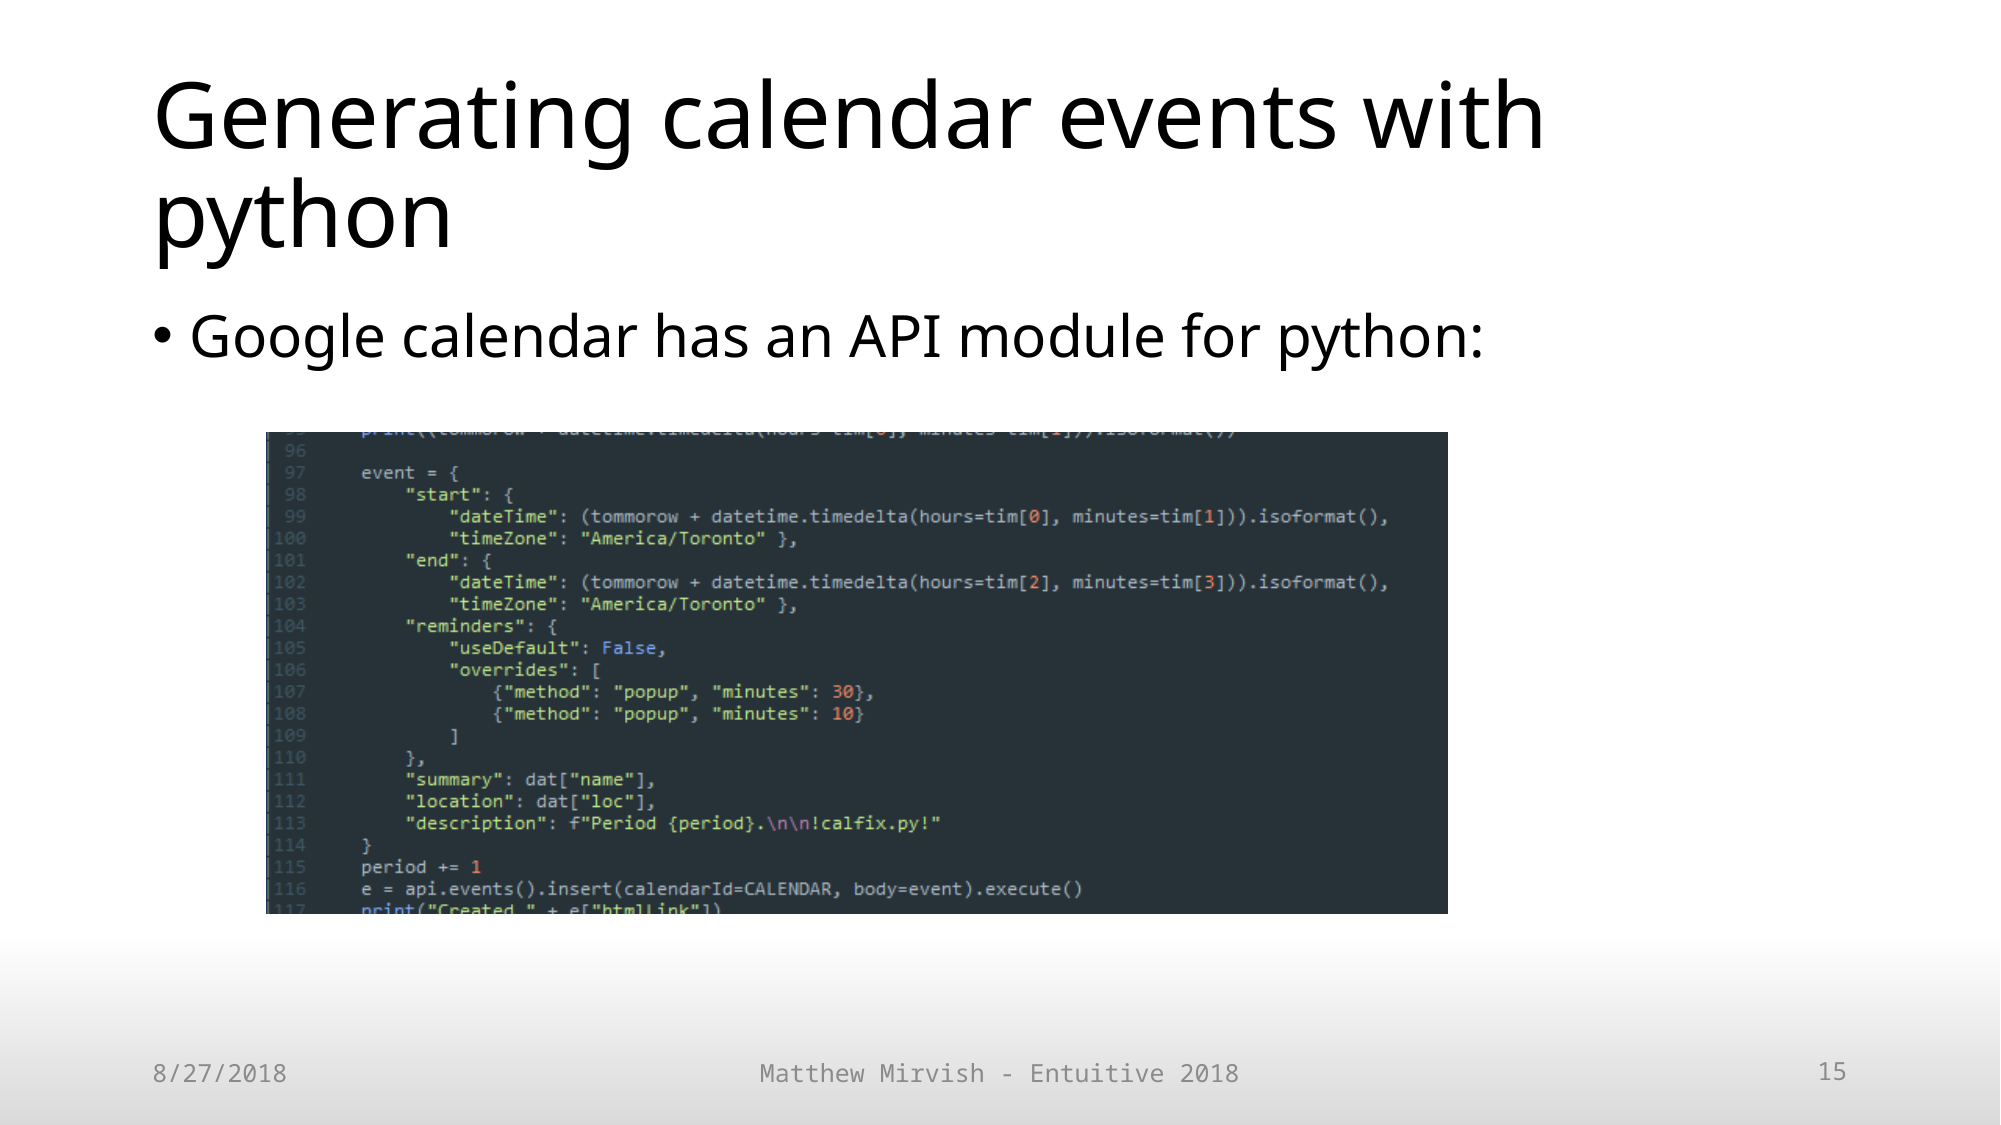

# Generating calendar events with python
Google calendar has an API module for python:
8/27/2018
Matthew Mirvish - Entuitive 2018